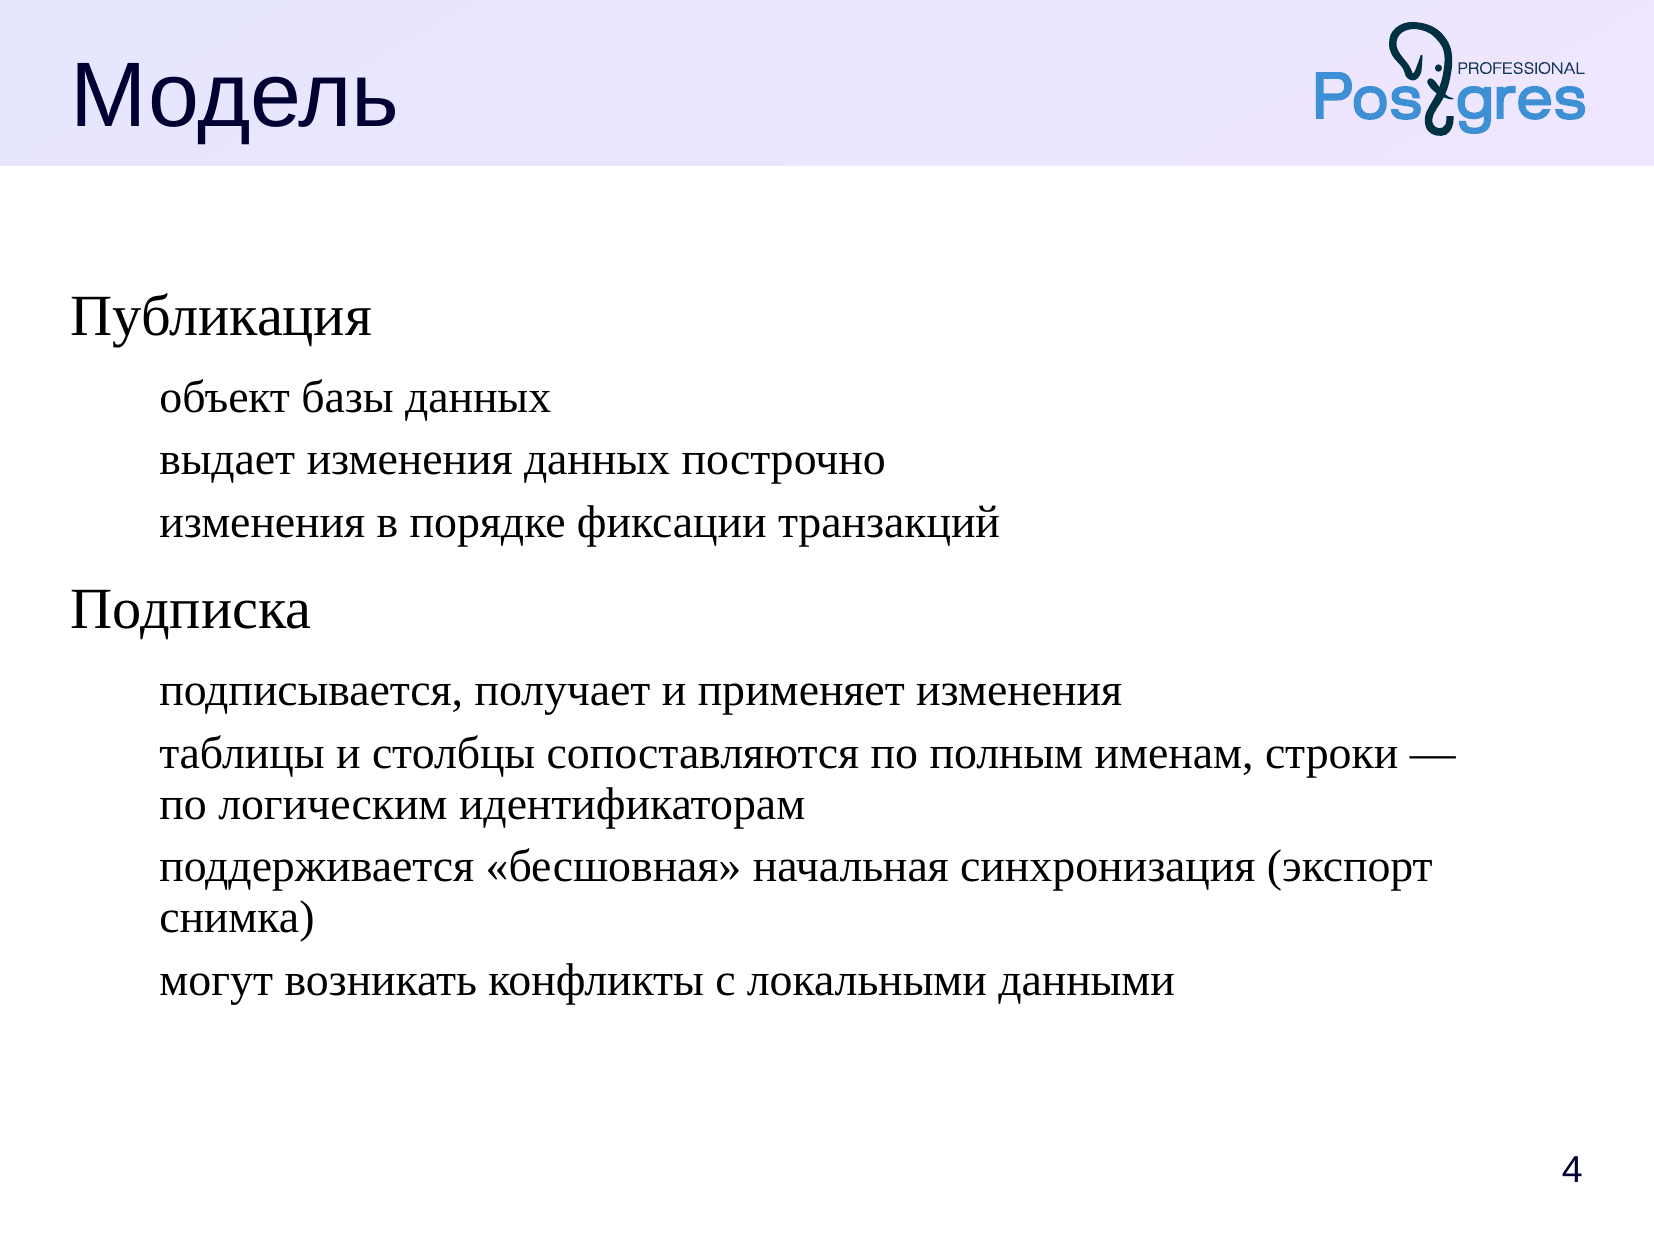

# Модель
Публикация
объект базы данных
выдает изменения данных построчно
изменения в порядке фиксации транзакций
Подписка
подписывается, получает и применяет изменения
таблицы и столбцы сопоставляются по полным именам, строки —
по логическим идентификаторам
поддерживается «бесшовная» начальная синхронизация (экспорт снимка)
могут возникать конфликты с локальными данными